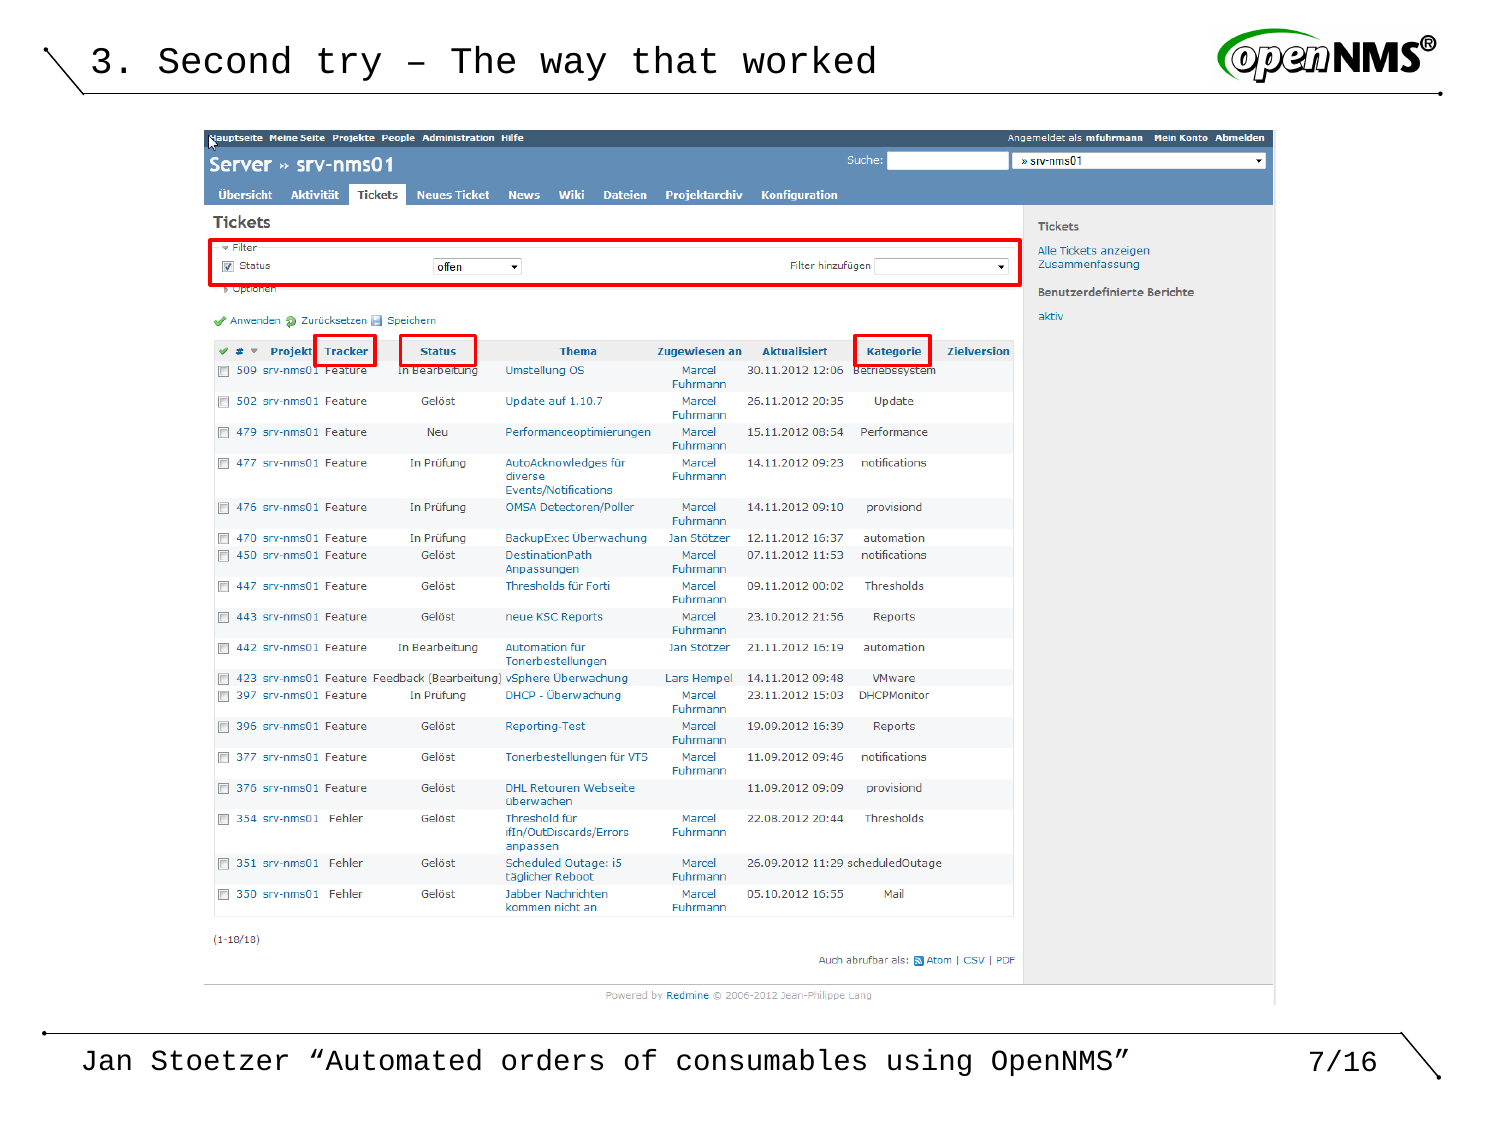

# 3. Second try – The way that worked